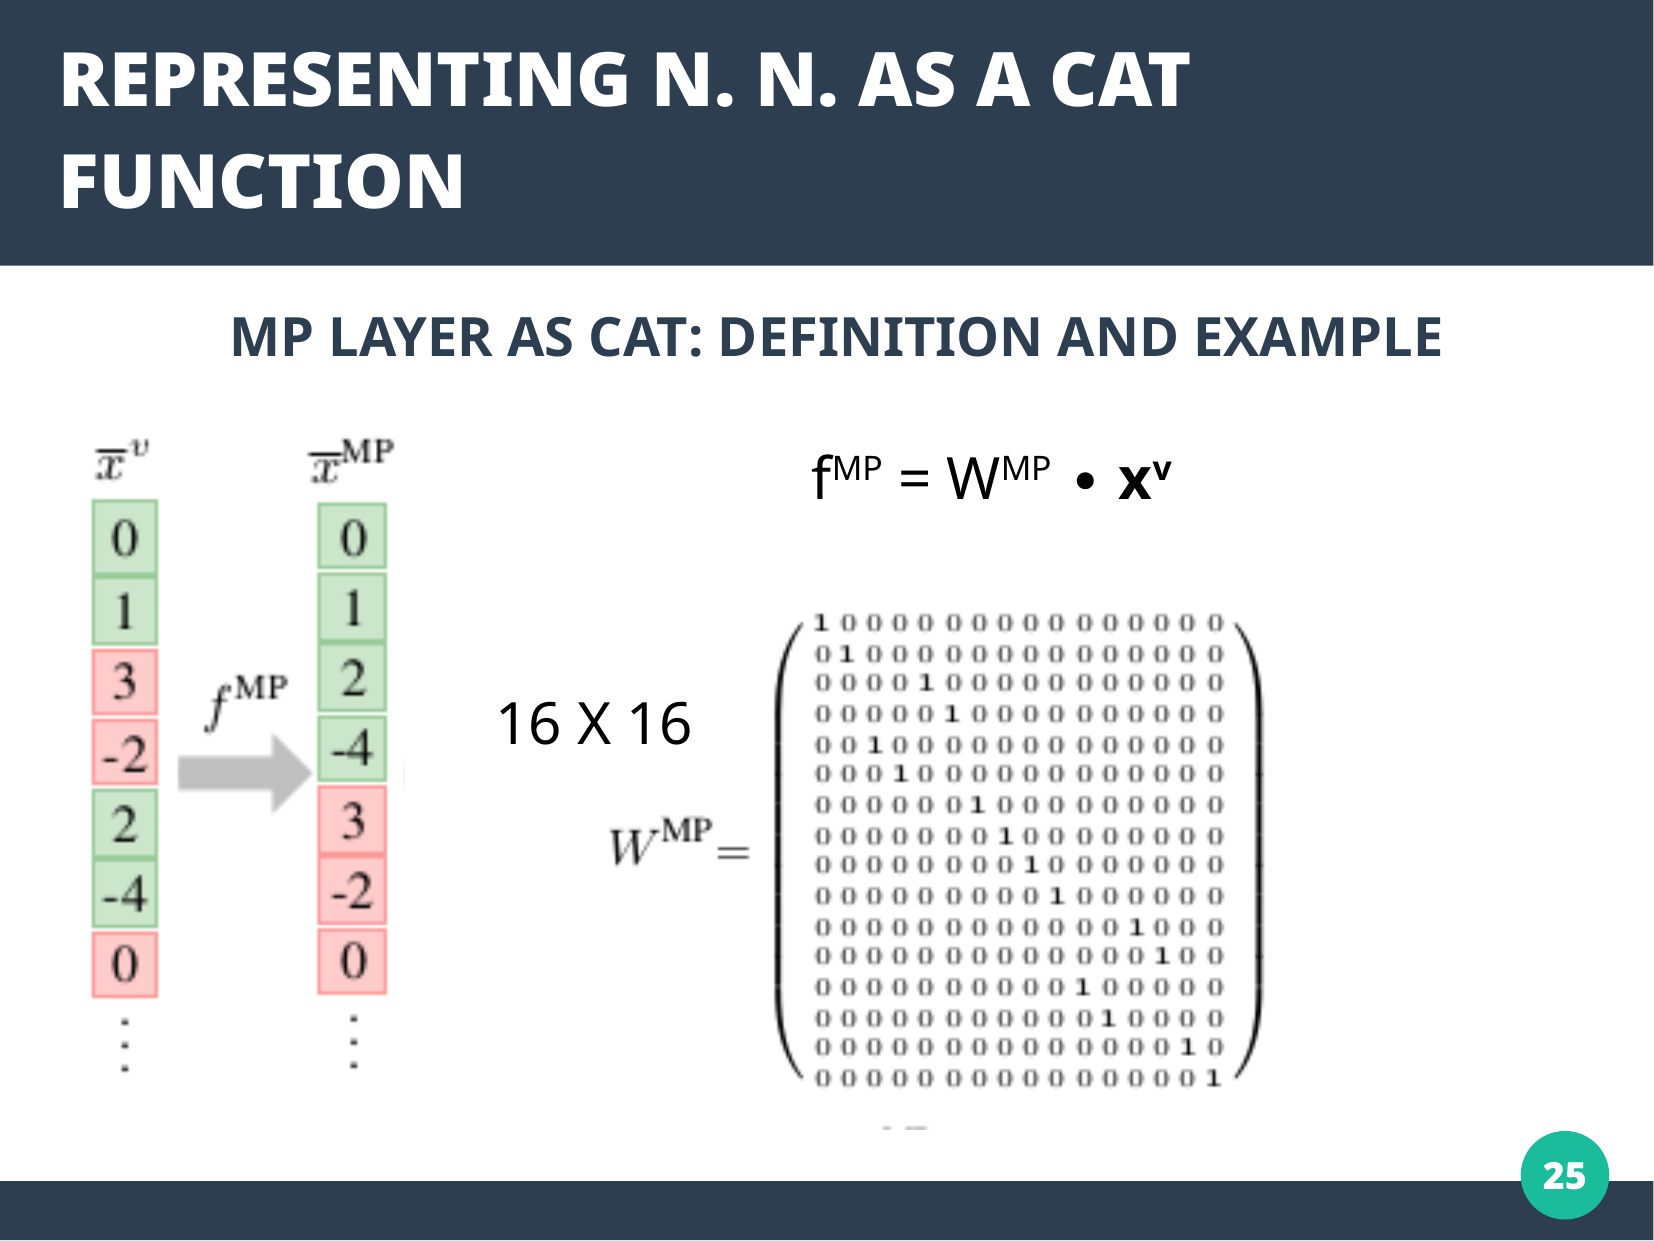

# REPRESENTING N. N. AS A CAT FUNCTION
MP LAYER AS CAT: DEFINITION AND EXAMPLE
fMP = WMP ∙ xv
16 X 16
25